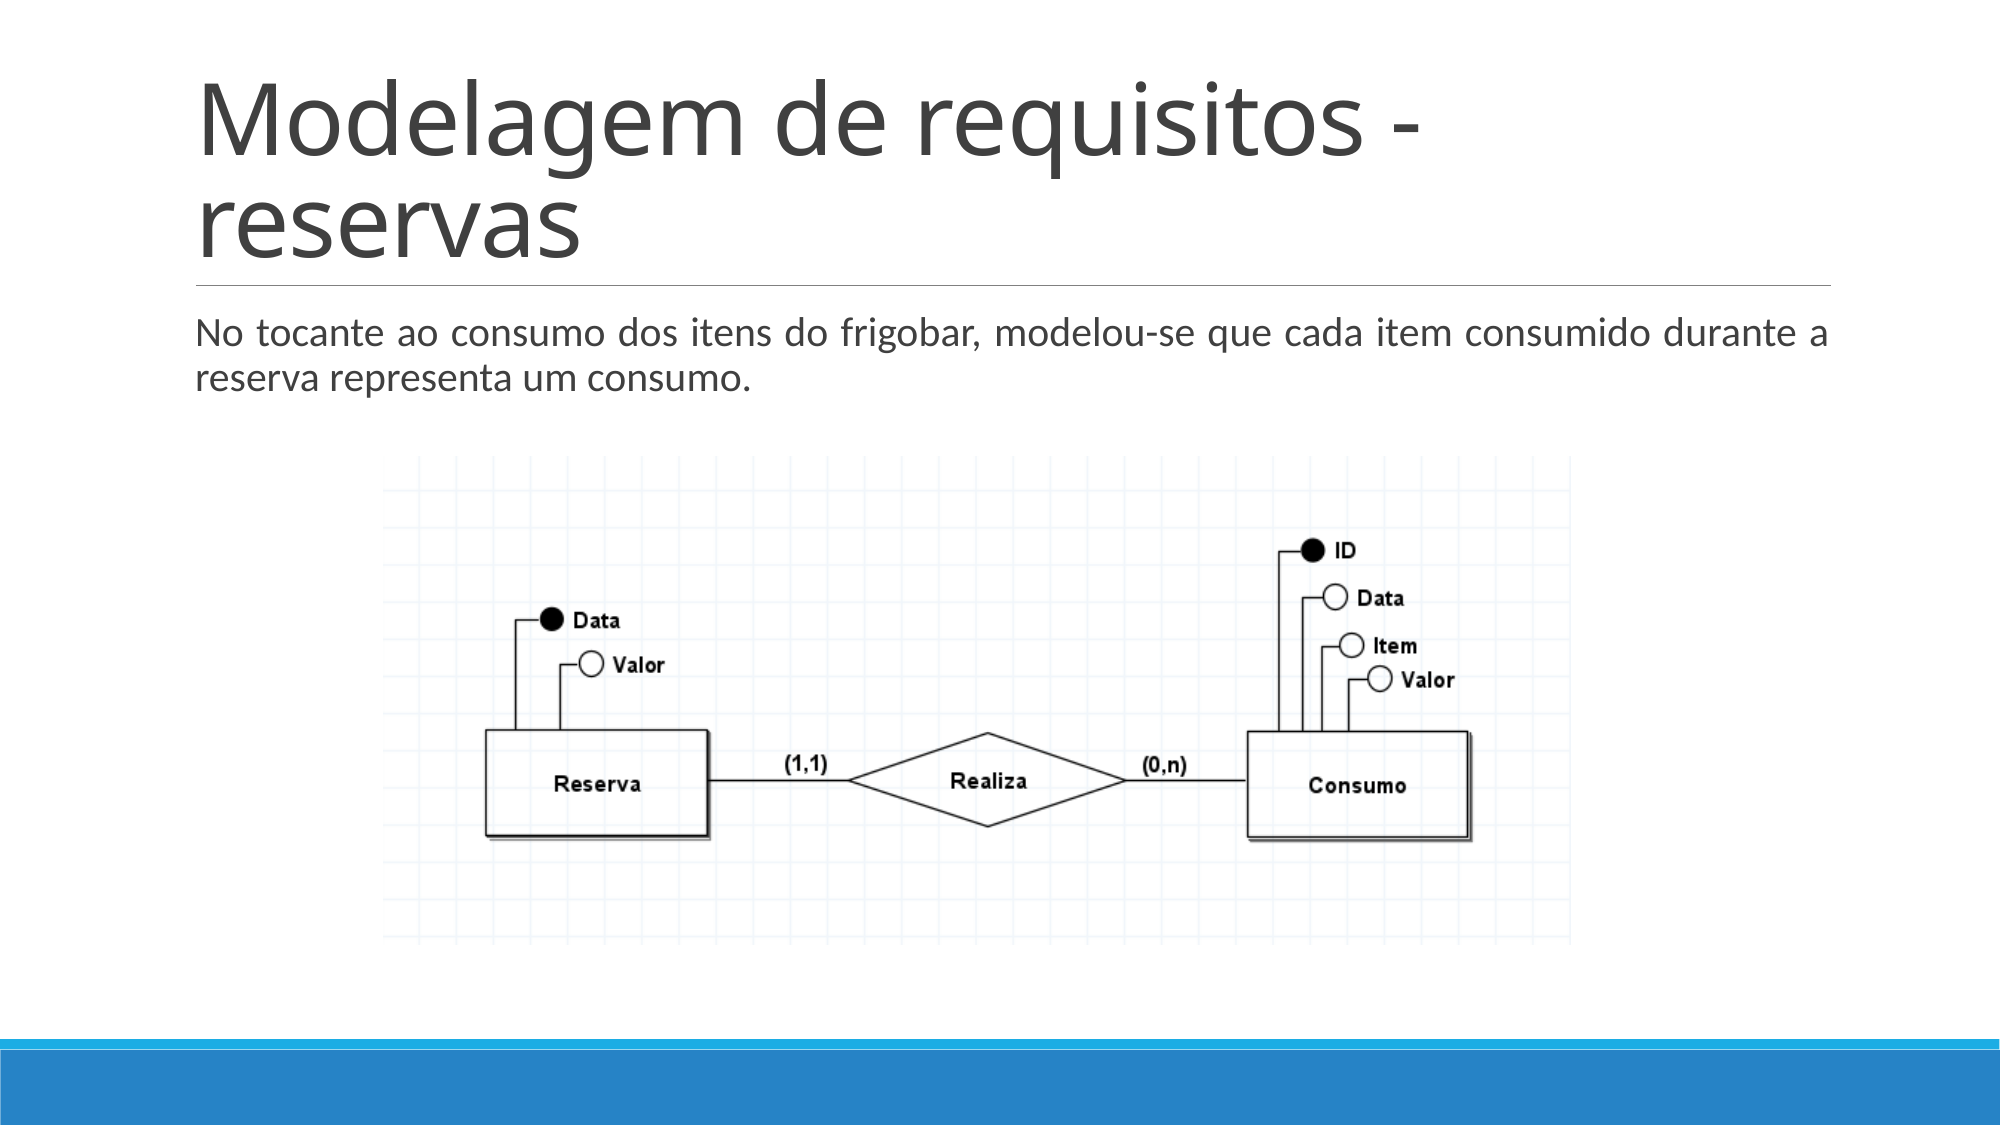

# Modelagem de requisitos - reservas
No tocante ao consumo dos itens do frigobar, modelou-se que cada item consumido durante a reserva representa um consumo.